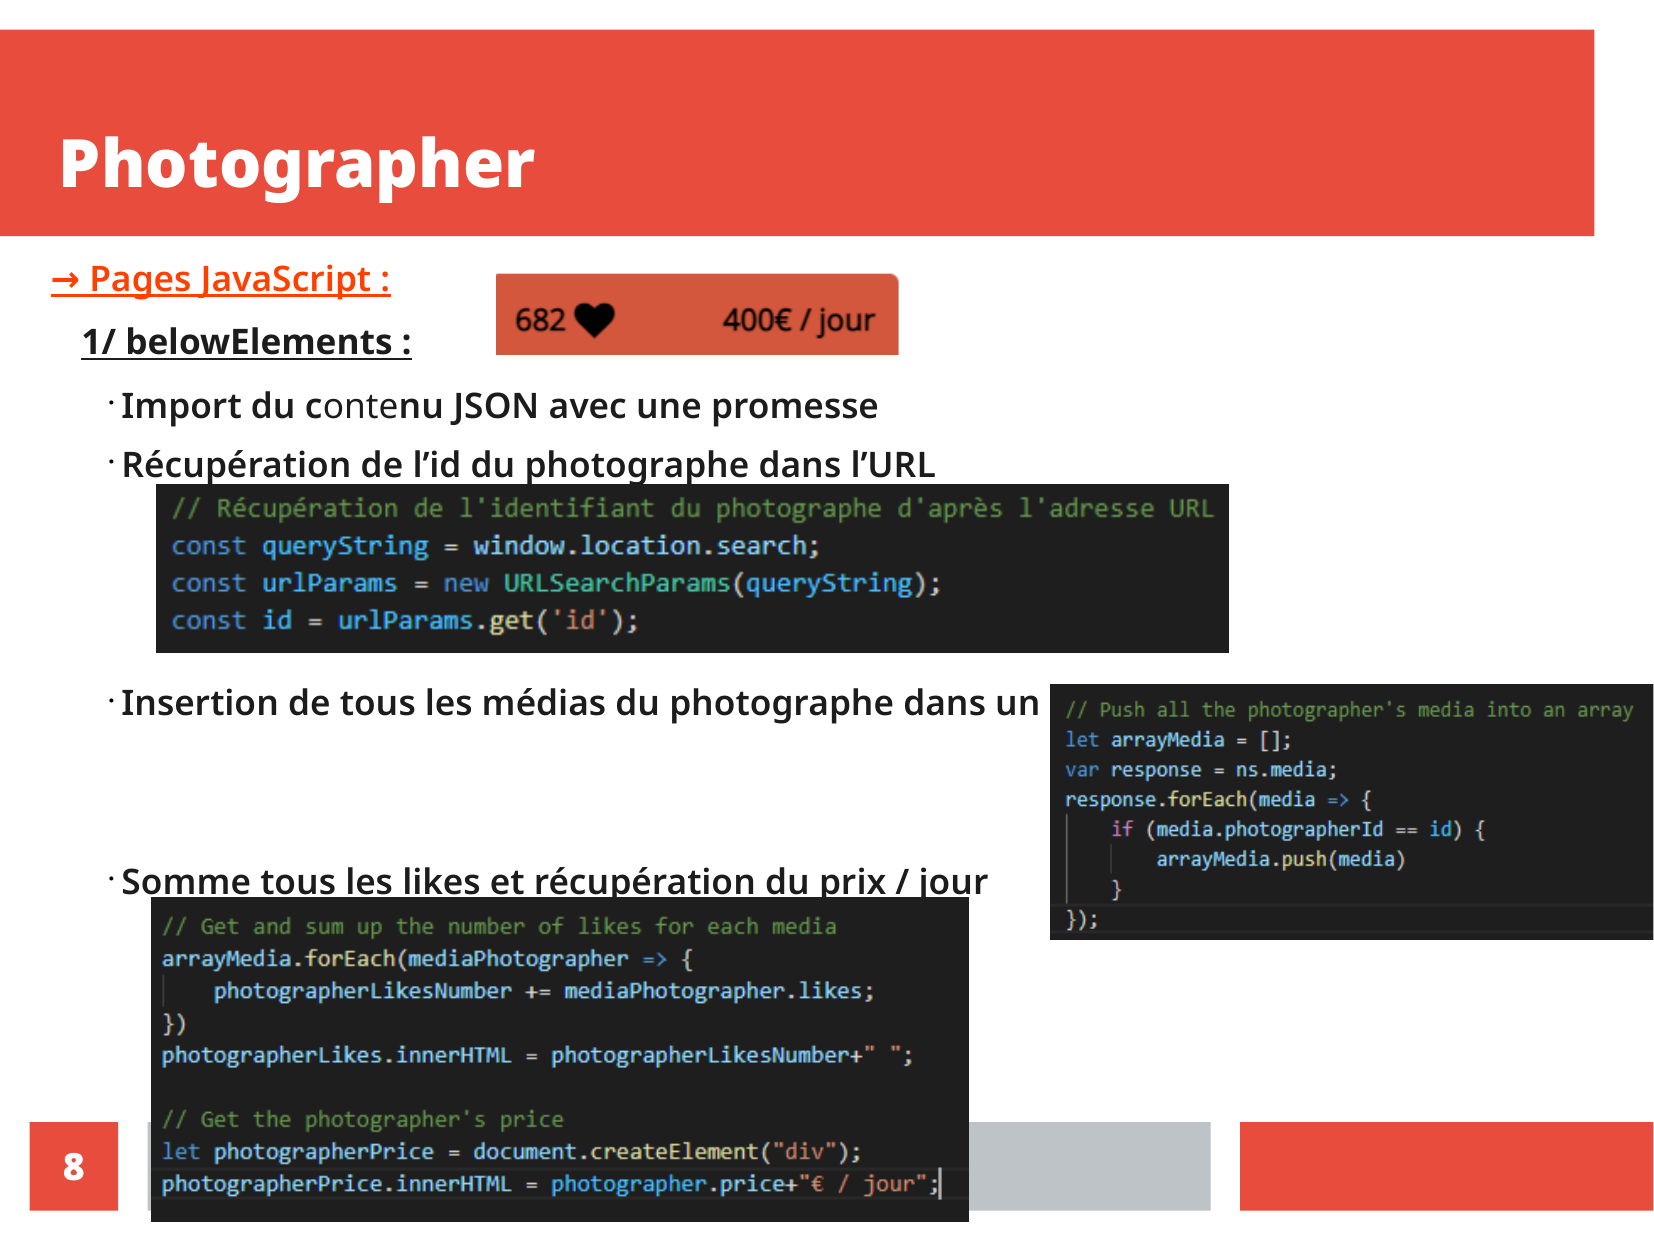

# Photographer
→ Pages JavaScript :
1/ belowElements :
 Import du contenu JSON avec une promesse
 Récupération de l’id du photographe dans l’URL
 Insertion de tous les médias du photographe dans un array
 Somme tous les likes et récupération du prix / jour
8